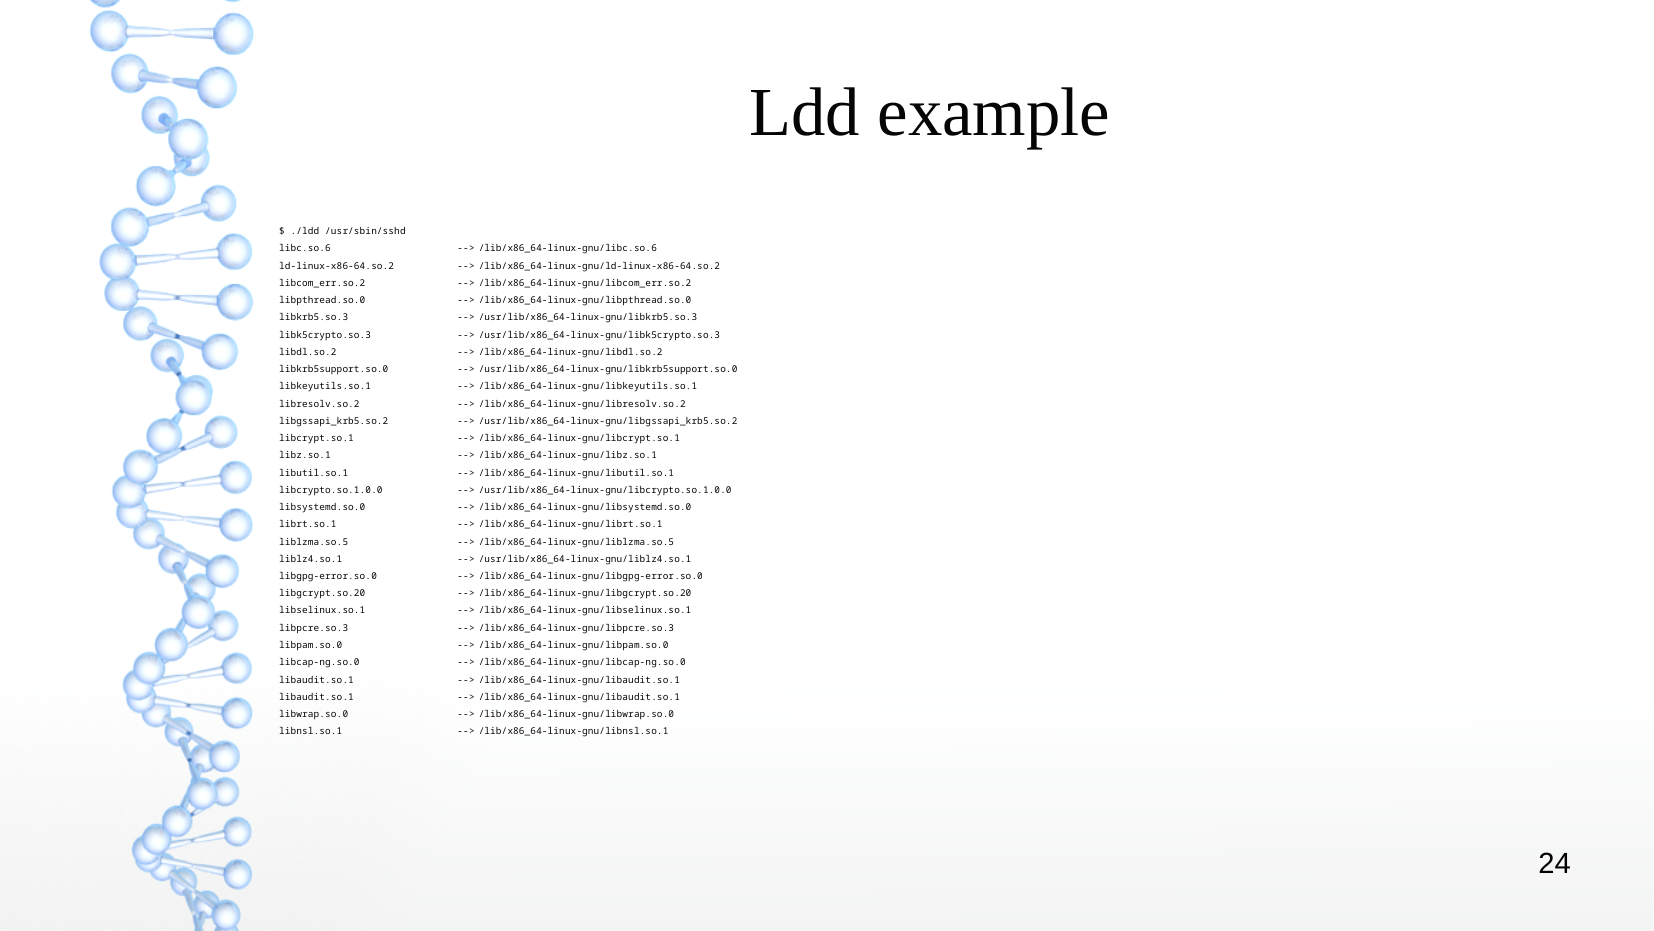

# Ldd example
$ ./ldd /usr/sbin/sshd
libc.so.6 -->	/lib/x86_64-linux-gnu/libc.so.6
ld-linux-x86-64.so.2 -->	/lib/x86_64-linux-gnu/ld-linux-x86-64.so.2
libcom_err.so.2 -->	/lib/x86_64-linux-gnu/libcom_err.so.2
libpthread.so.0 -->	/lib/x86_64-linux-gnu/libpthread.so.0
libkrb5.so.3 -->	/usr/lib/x86_64-linux-gnu/libkrb5.so.3
libk5crypto.so.3 -->	/usr/lib/x86_64-linux-gnu/libk5crypto.so.3
libdl.so.2 -->	/lib/x86_64-linux-gnu/libdl.so.2
libkrb5support.so.0 -->	/usr/lib/x86_64-linux-gnu/libkrb5support.so.0
libkeyutils.so.1 -->	/lib/x86_64-linux-gnu/libkeyutils.so.1
libresolv.so.2 -->	/lib/x86_64-linux-gnu/libresolv.so.2
libgssapi_krb5.so.2 -->	/usr/lib/x86_64-linux-gnu/libgssapi_krb5.so.2
libcrypt.so.1 -->	/lib/x86_64-linux-gnu/libcrypt.so.1
libz.so.1 -->	/lib/x86_64-linux-gnu/libz.so.1
libutil.so.1 -->	/lib/x86_64-linux-gnu/libutil.so.1
libcrypto.so.1.0.0 -->	/usr/lib/x86_64-linux-gnu/libcrypto.so.1.0.0
libsystemd.so.0 -->	/lib/x86_64-linux-gnu/libsystemd.so.0
librt.so.1 -->	/lib/x86_64-linux-gnu/librt.so.1
liblzma.so.5 -->	/lib/x86_64-linux-gnu/liblzma.so.5
liblz4.so.1 -->	/usr/lib/x86_64-linux-gnu/liblz4.so.1
libgpg-error.so.0 -->	/lib/x86_64-linux-gnu/libgpg-error.so.0
libgcrypt.so.20 -->	/lib/x86_64-linux-gnu/libgcrypt.so.20
libselinux.so.1 -->	/lib/x86_64-linux-gnu/libselinux.so.1
libpcre.so.3 -->	/lib/x86_64-linux-gnu/libpcre.so.3
libpam.so.0 -->	/lib/x86_64-linux-gnu/libpam.so.0
libcap-ng.so.0 -->	/lib/x86_64-linux-gnu/libcap-ng.so.0
libaudit.so.1 -->	/lib/x86_64-linux-gnu/libaudit.so.1
libaudit.so.1 -->	/lib/x86_64-linux-gnu/libaudit.so.1
libwrap.so.0 -->	/lib/x86_64-linux-gnu/libwrap.so.0
libnsl.so.1 -->	/lib/x86_64-linux-gnu/libnsl.so.1
24